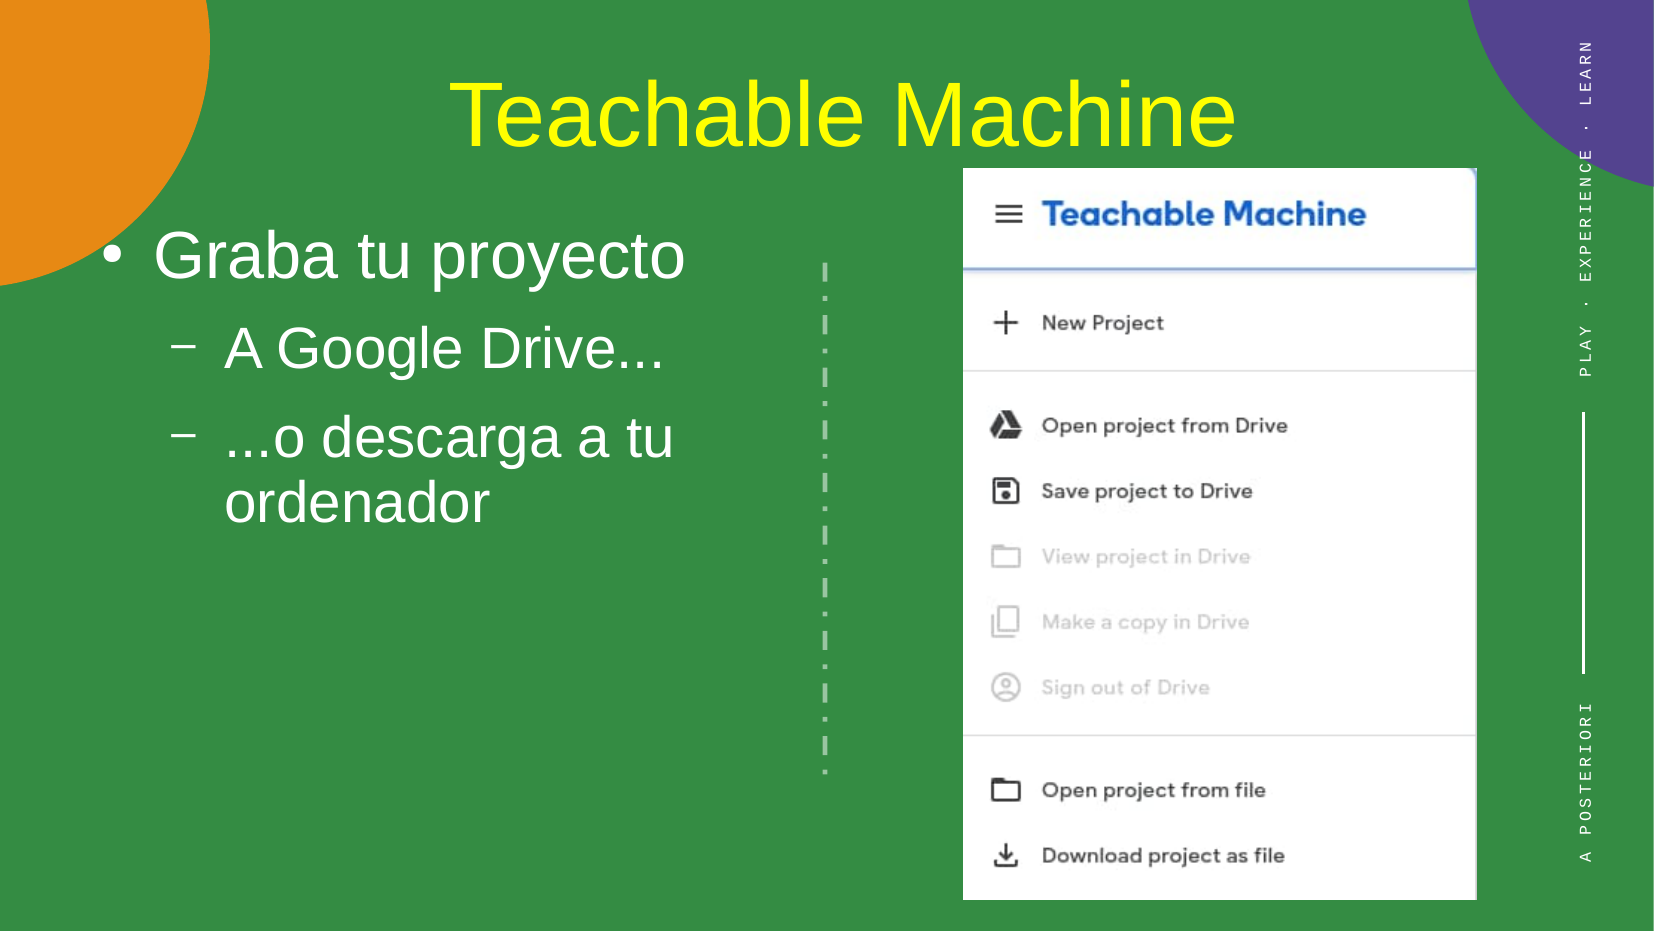

# Teachable Machine
Graba tu proyecto
A Google Drive...
...o descarga a tu ordenador